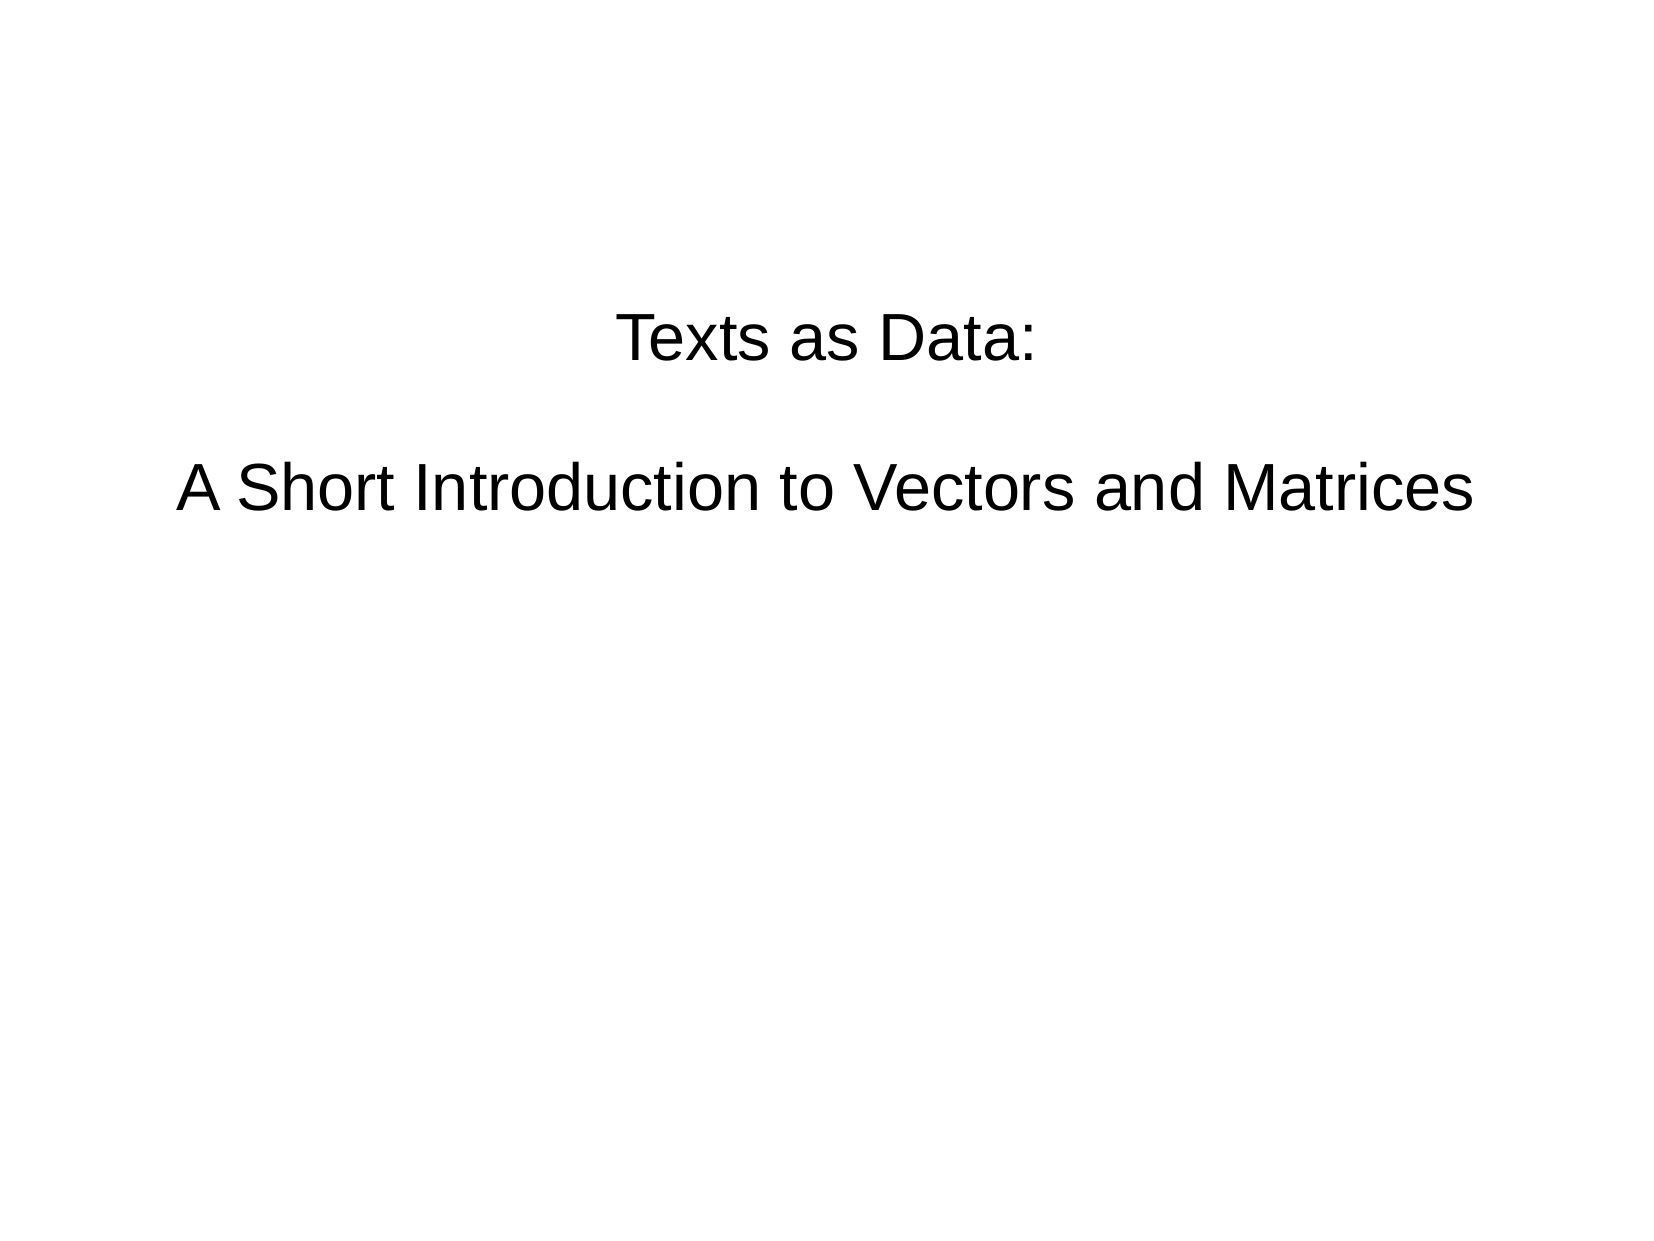

# Texts as Data:
A Short Introduction to Vectors and Matrices